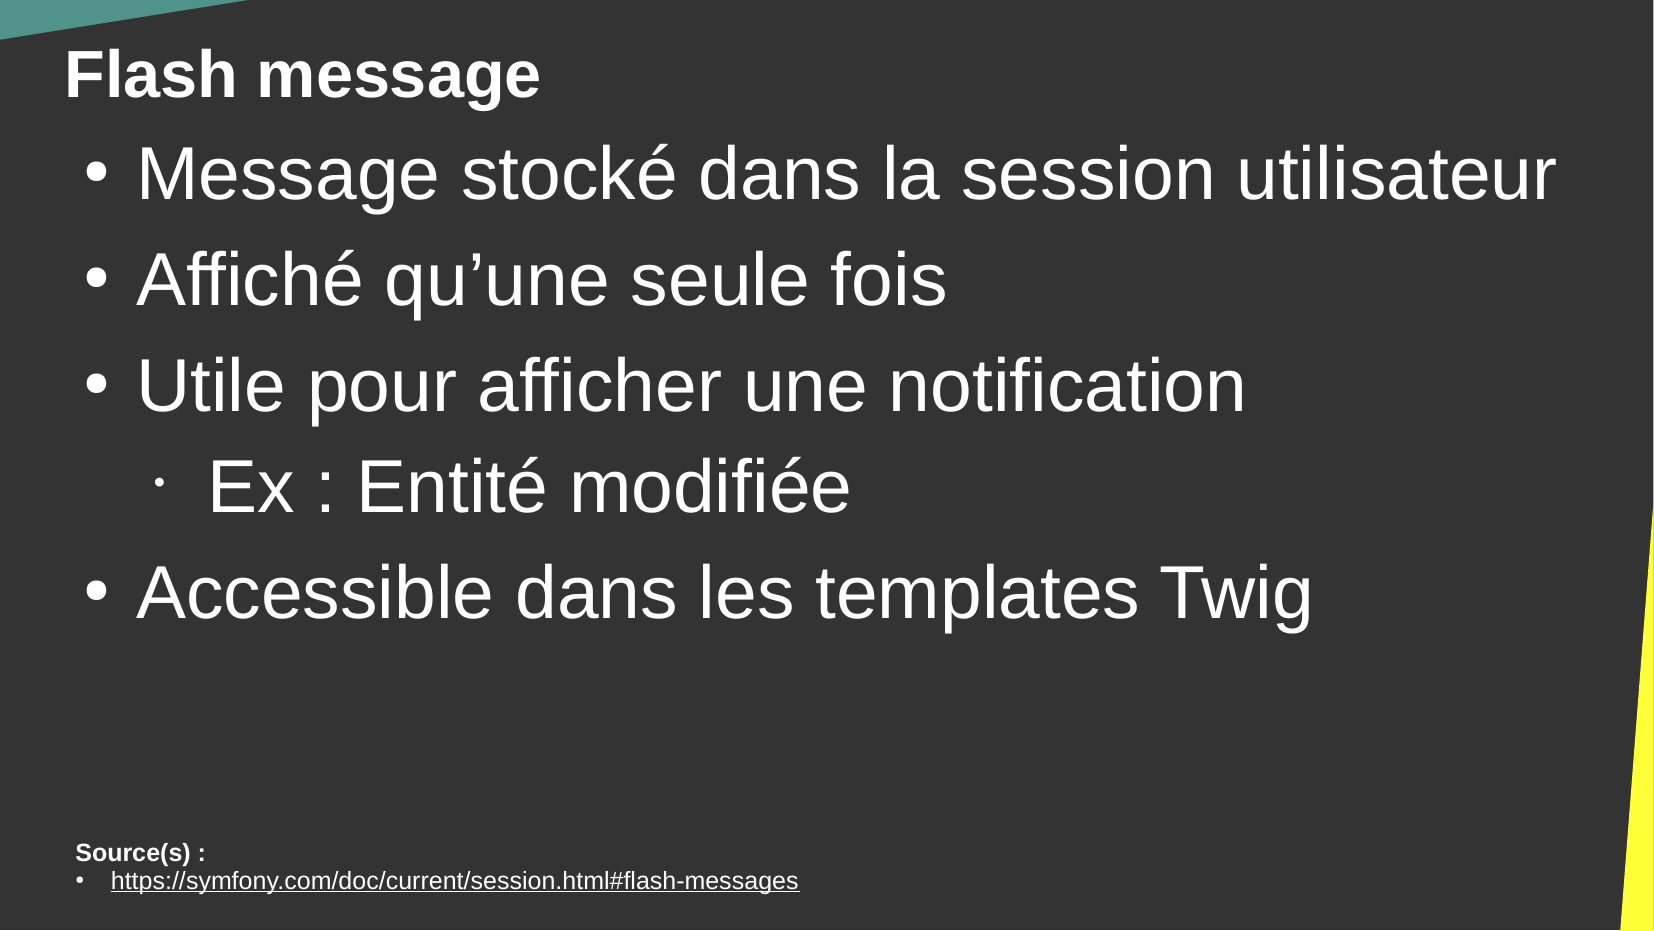

# Flash message
Message stocké dans la session utilisateur
Affiché qu’une seule fois
Utile pour afficher une notification
Ex : Entité modifiée
Accessible dans les templates Twig
Source(s) :
https://symfony.com/doc/current/session.html#flash-messages